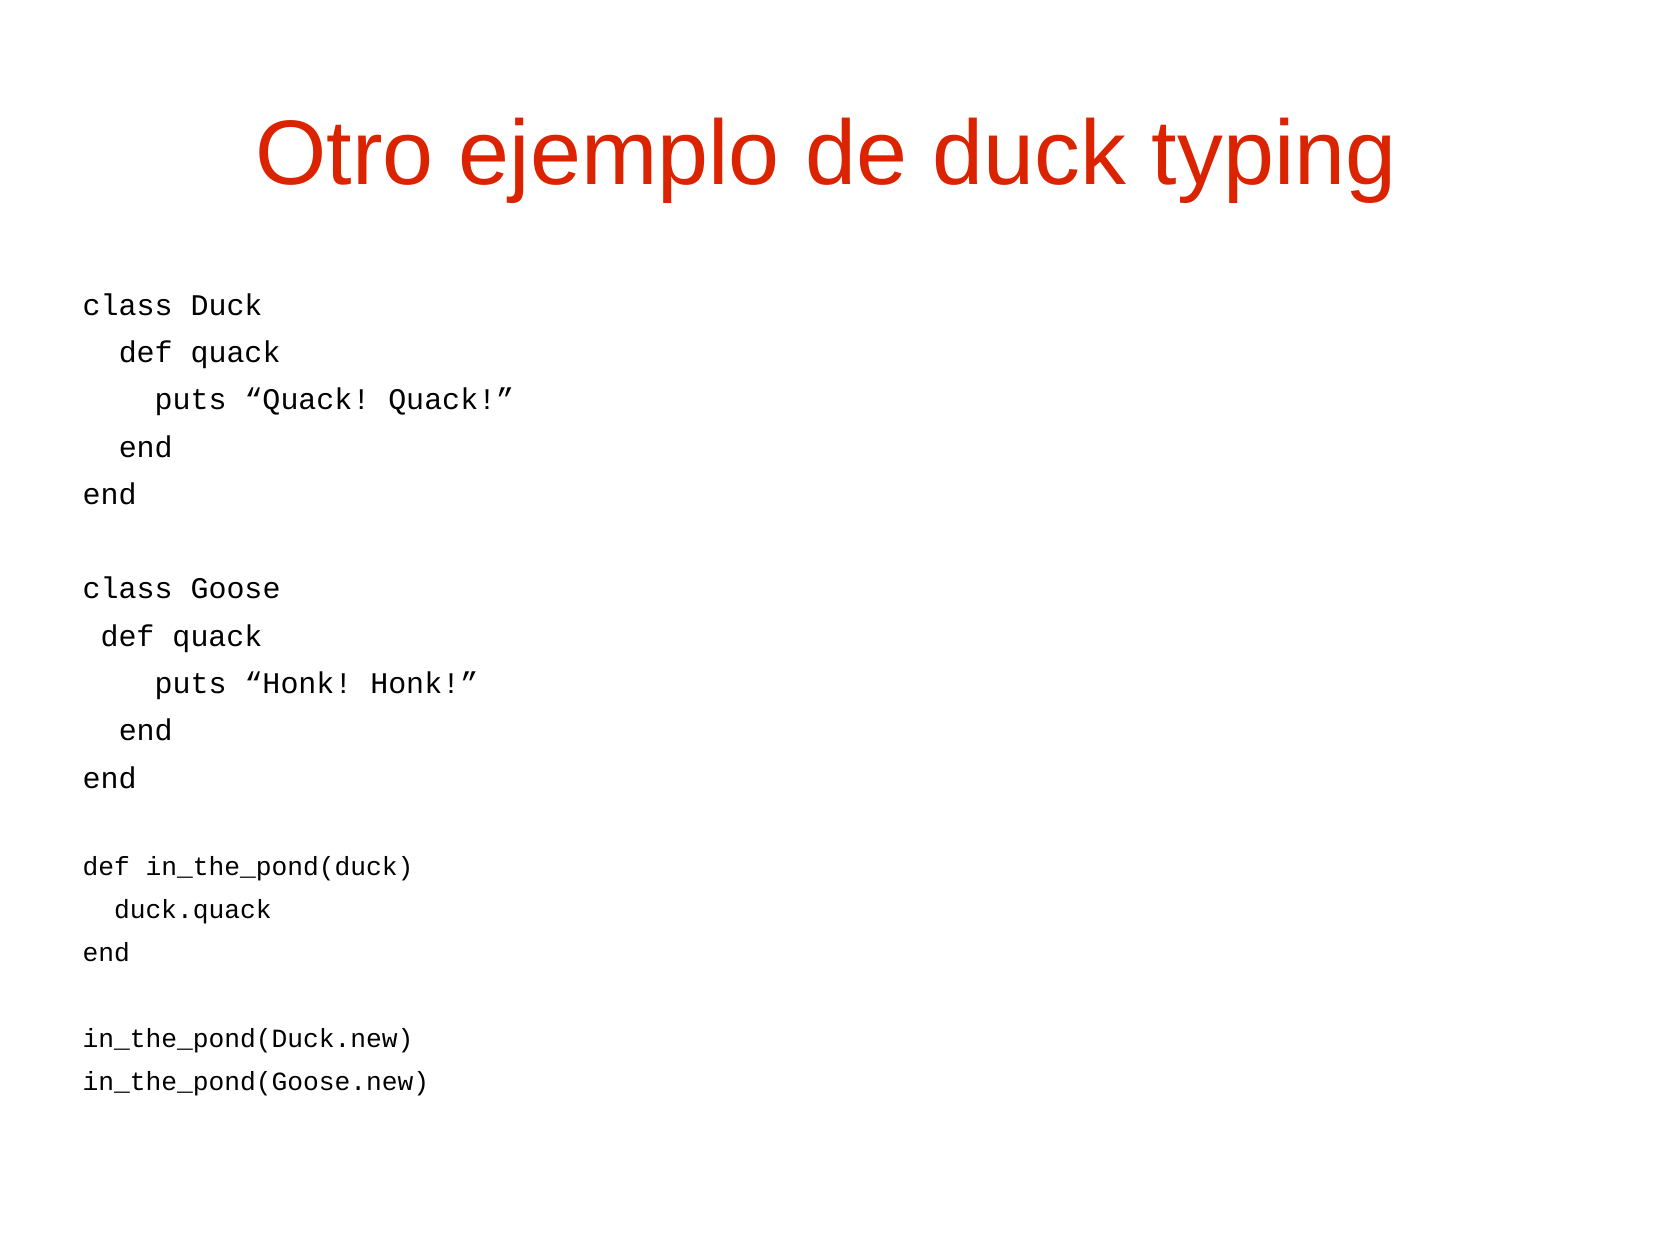

# Otro ejemplo de duck typing
class Duck
 def quack
 puts “Quack! Quack!”
 end
end
class Goose
 def quack
 puts “Honk! Honk!”
 end
end
def in_the_pond(duck)
 duck.quack
end
in_the_pond(Duck.new)
in_the_pond(Goose.new)